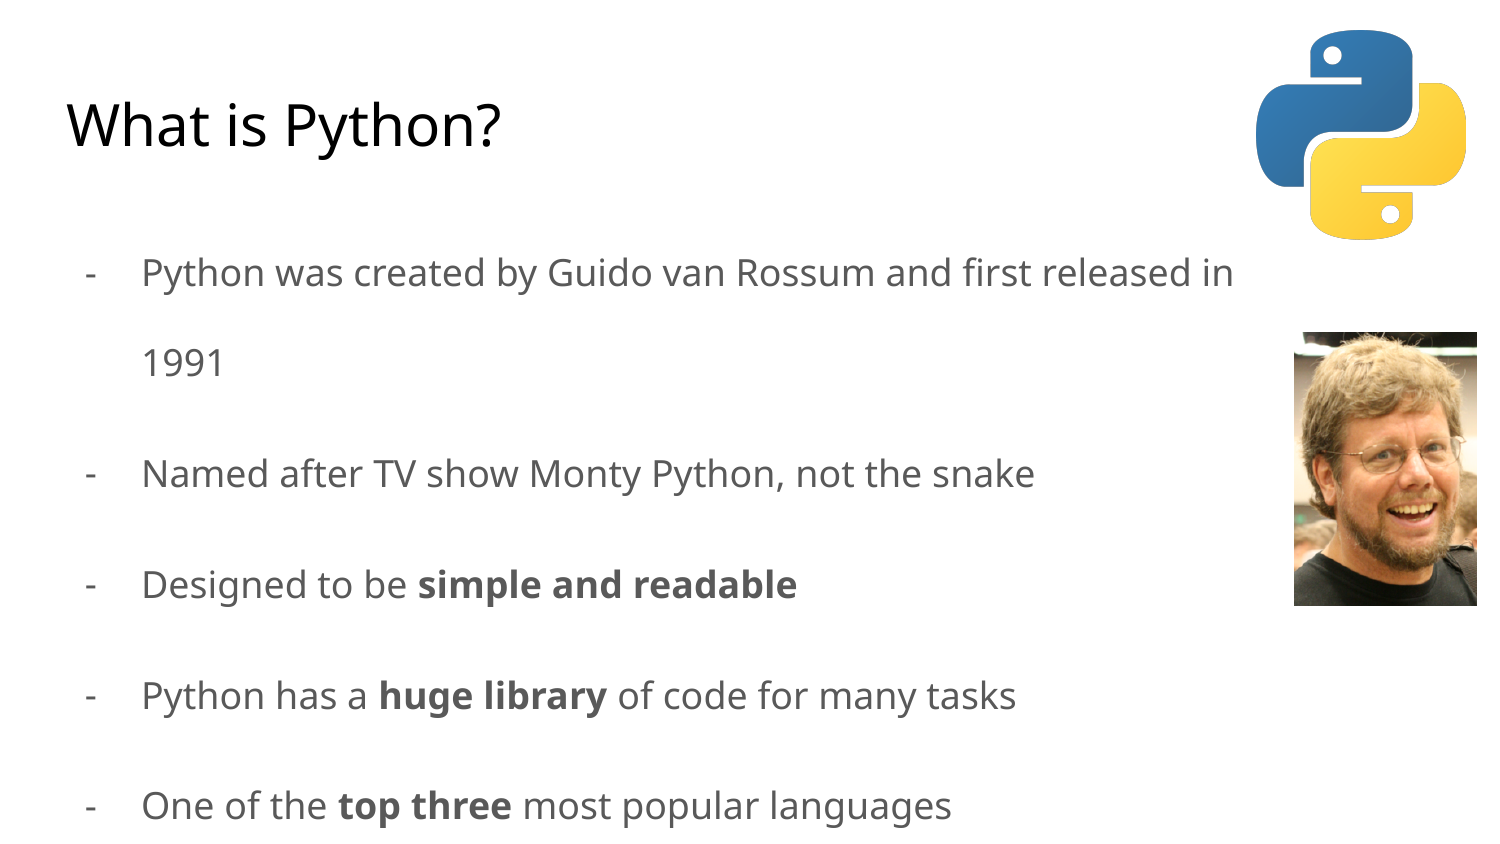

# What is Python?
Python was created by Guido van Rossum and first released in 1991
Named after TV show Monty Python, not the snake
Designed to be simple and readable
Python has a huge library of code for many tasks
One of the top three most popular languages